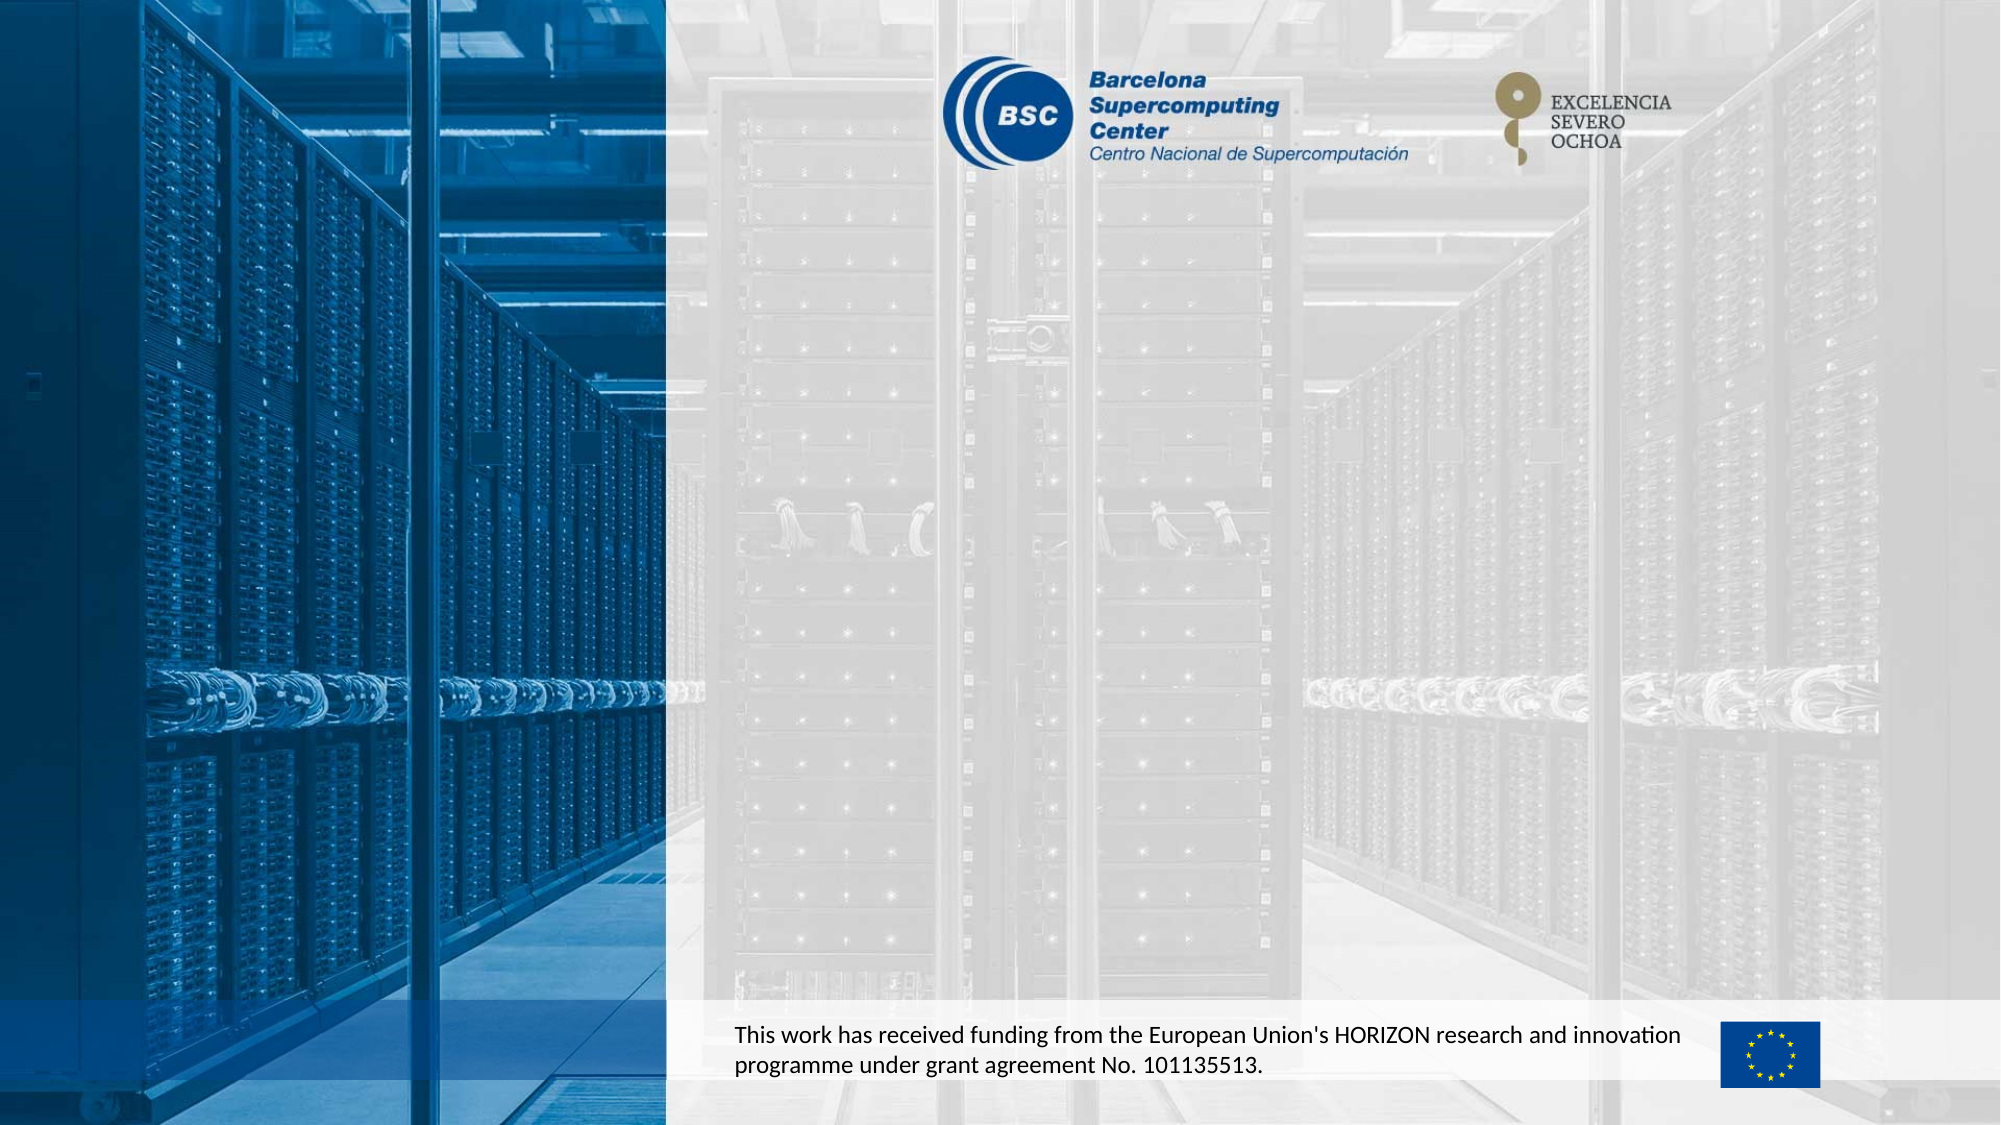

This work has received funding from the European Union's HORIZON research and innovation programme under grant agreement No. 101135513.